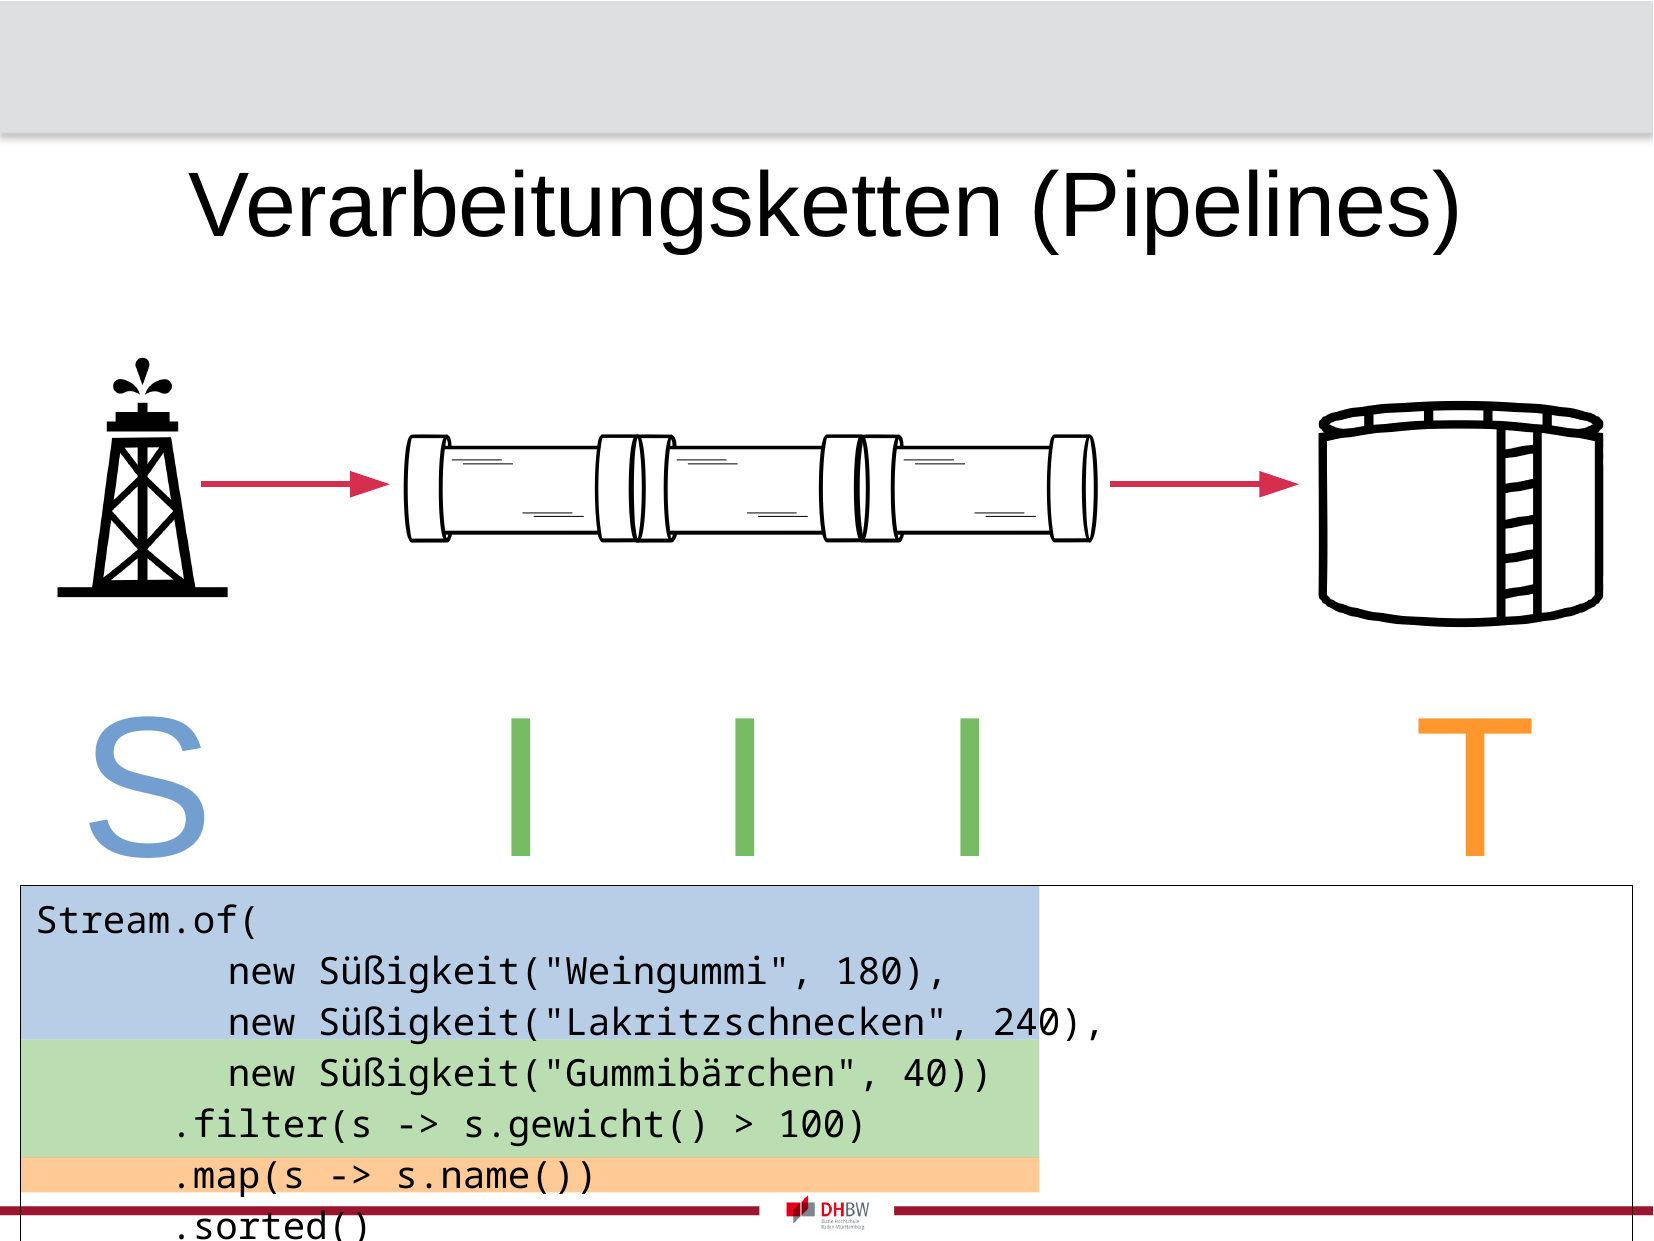

# Verarbeitungsketten (Pipelines)
S
I
I
I
T
Stream.of(
		 new Süßigkeit("Weingummi", 180),
		 new Süßigkeit("Lakritzschnecken", 240),
		 new Süßigkeit("Gummibärchen", 40))
 .filter(s -> s.gewicht() > 100)
 .map(s -> s.name())
 .sorted()
 .collect(Collectors.toList());